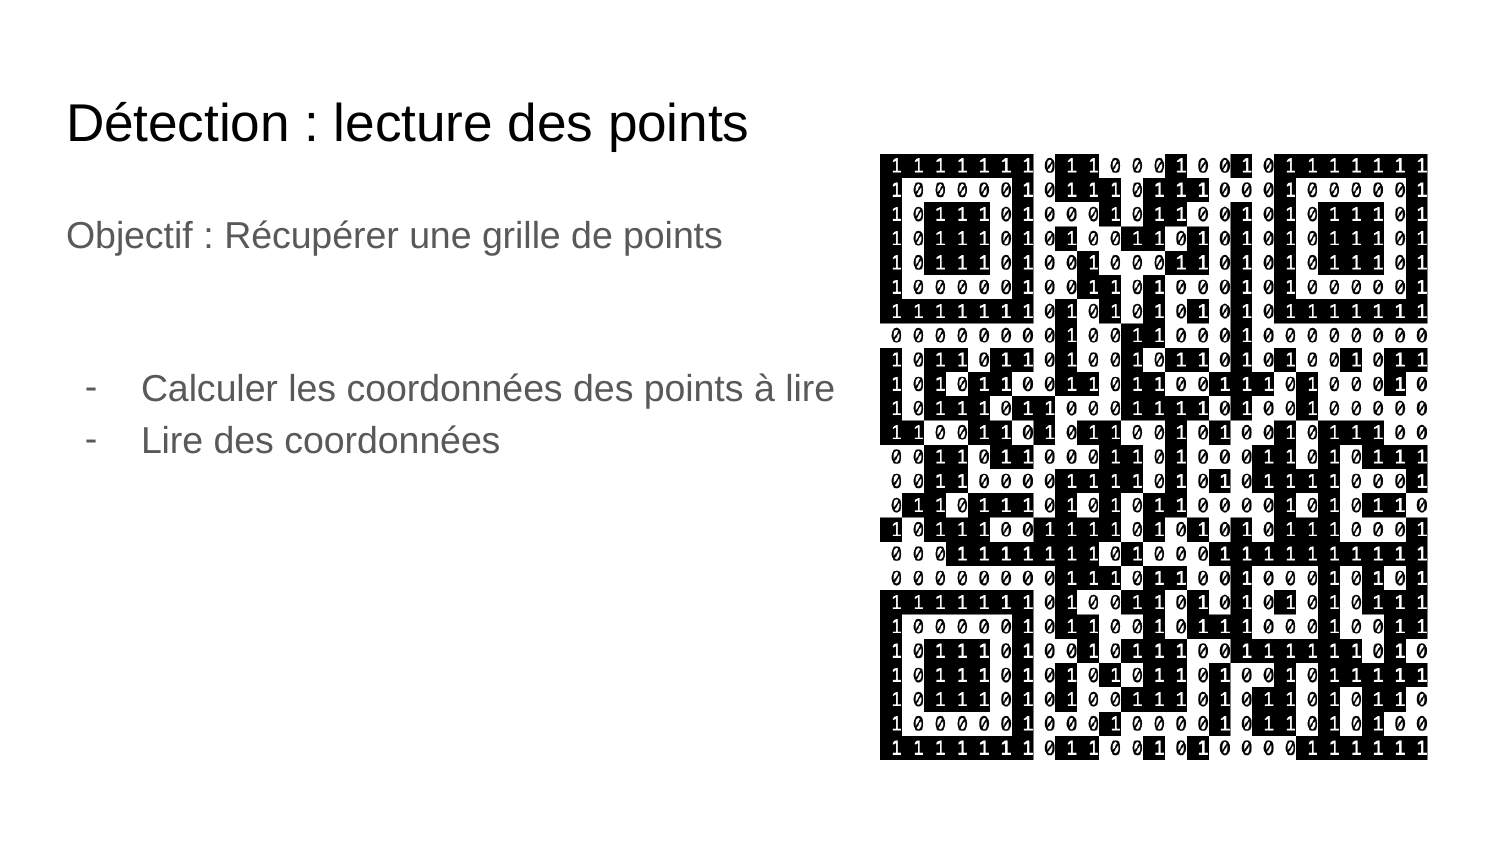

# Détection : lecture des points
Objectif : Récupérer une grille de points
Calculer les coordonnées des points à lire
Lire des coordonnées